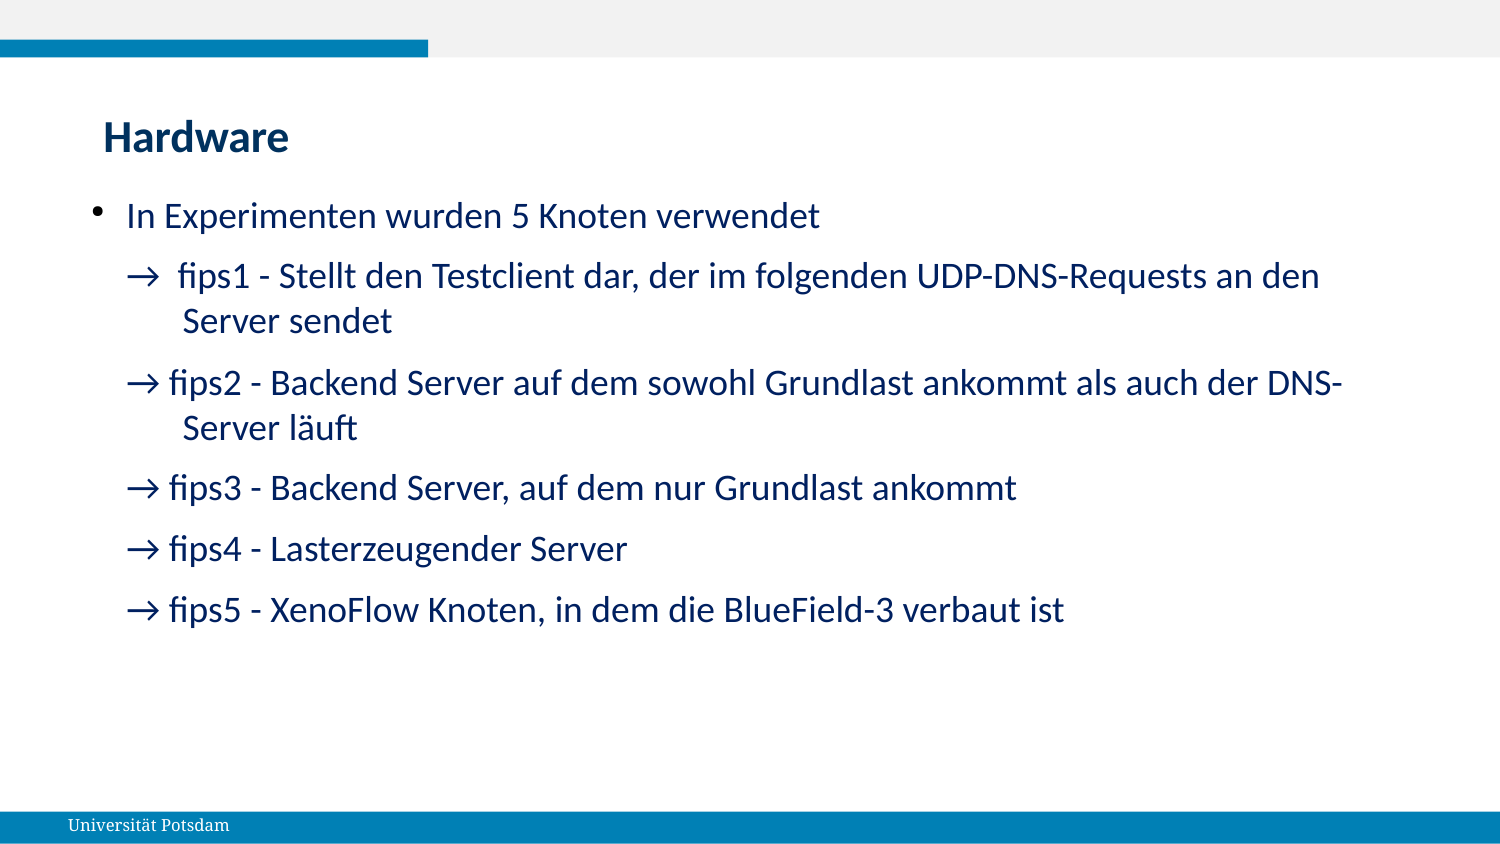

# Hardware
In Experimenten wurden 5 Knoten verwendet
→ fips1 - Stellt den Testclient dar, der im folgenden UDP-DNS-Requests an den Server sendet
→ fips2 - Backend Server auf dem sowohl Grundlast ankommt als auch der DNS-Server läuft
→ fips3 - Backend Server, auf dem nur Grundlast ankommt
→ fips4 - Lasterzeugender Server
→ fips5 - XenoFlow Knoten, in dem die BlueField-3 verbaut ist